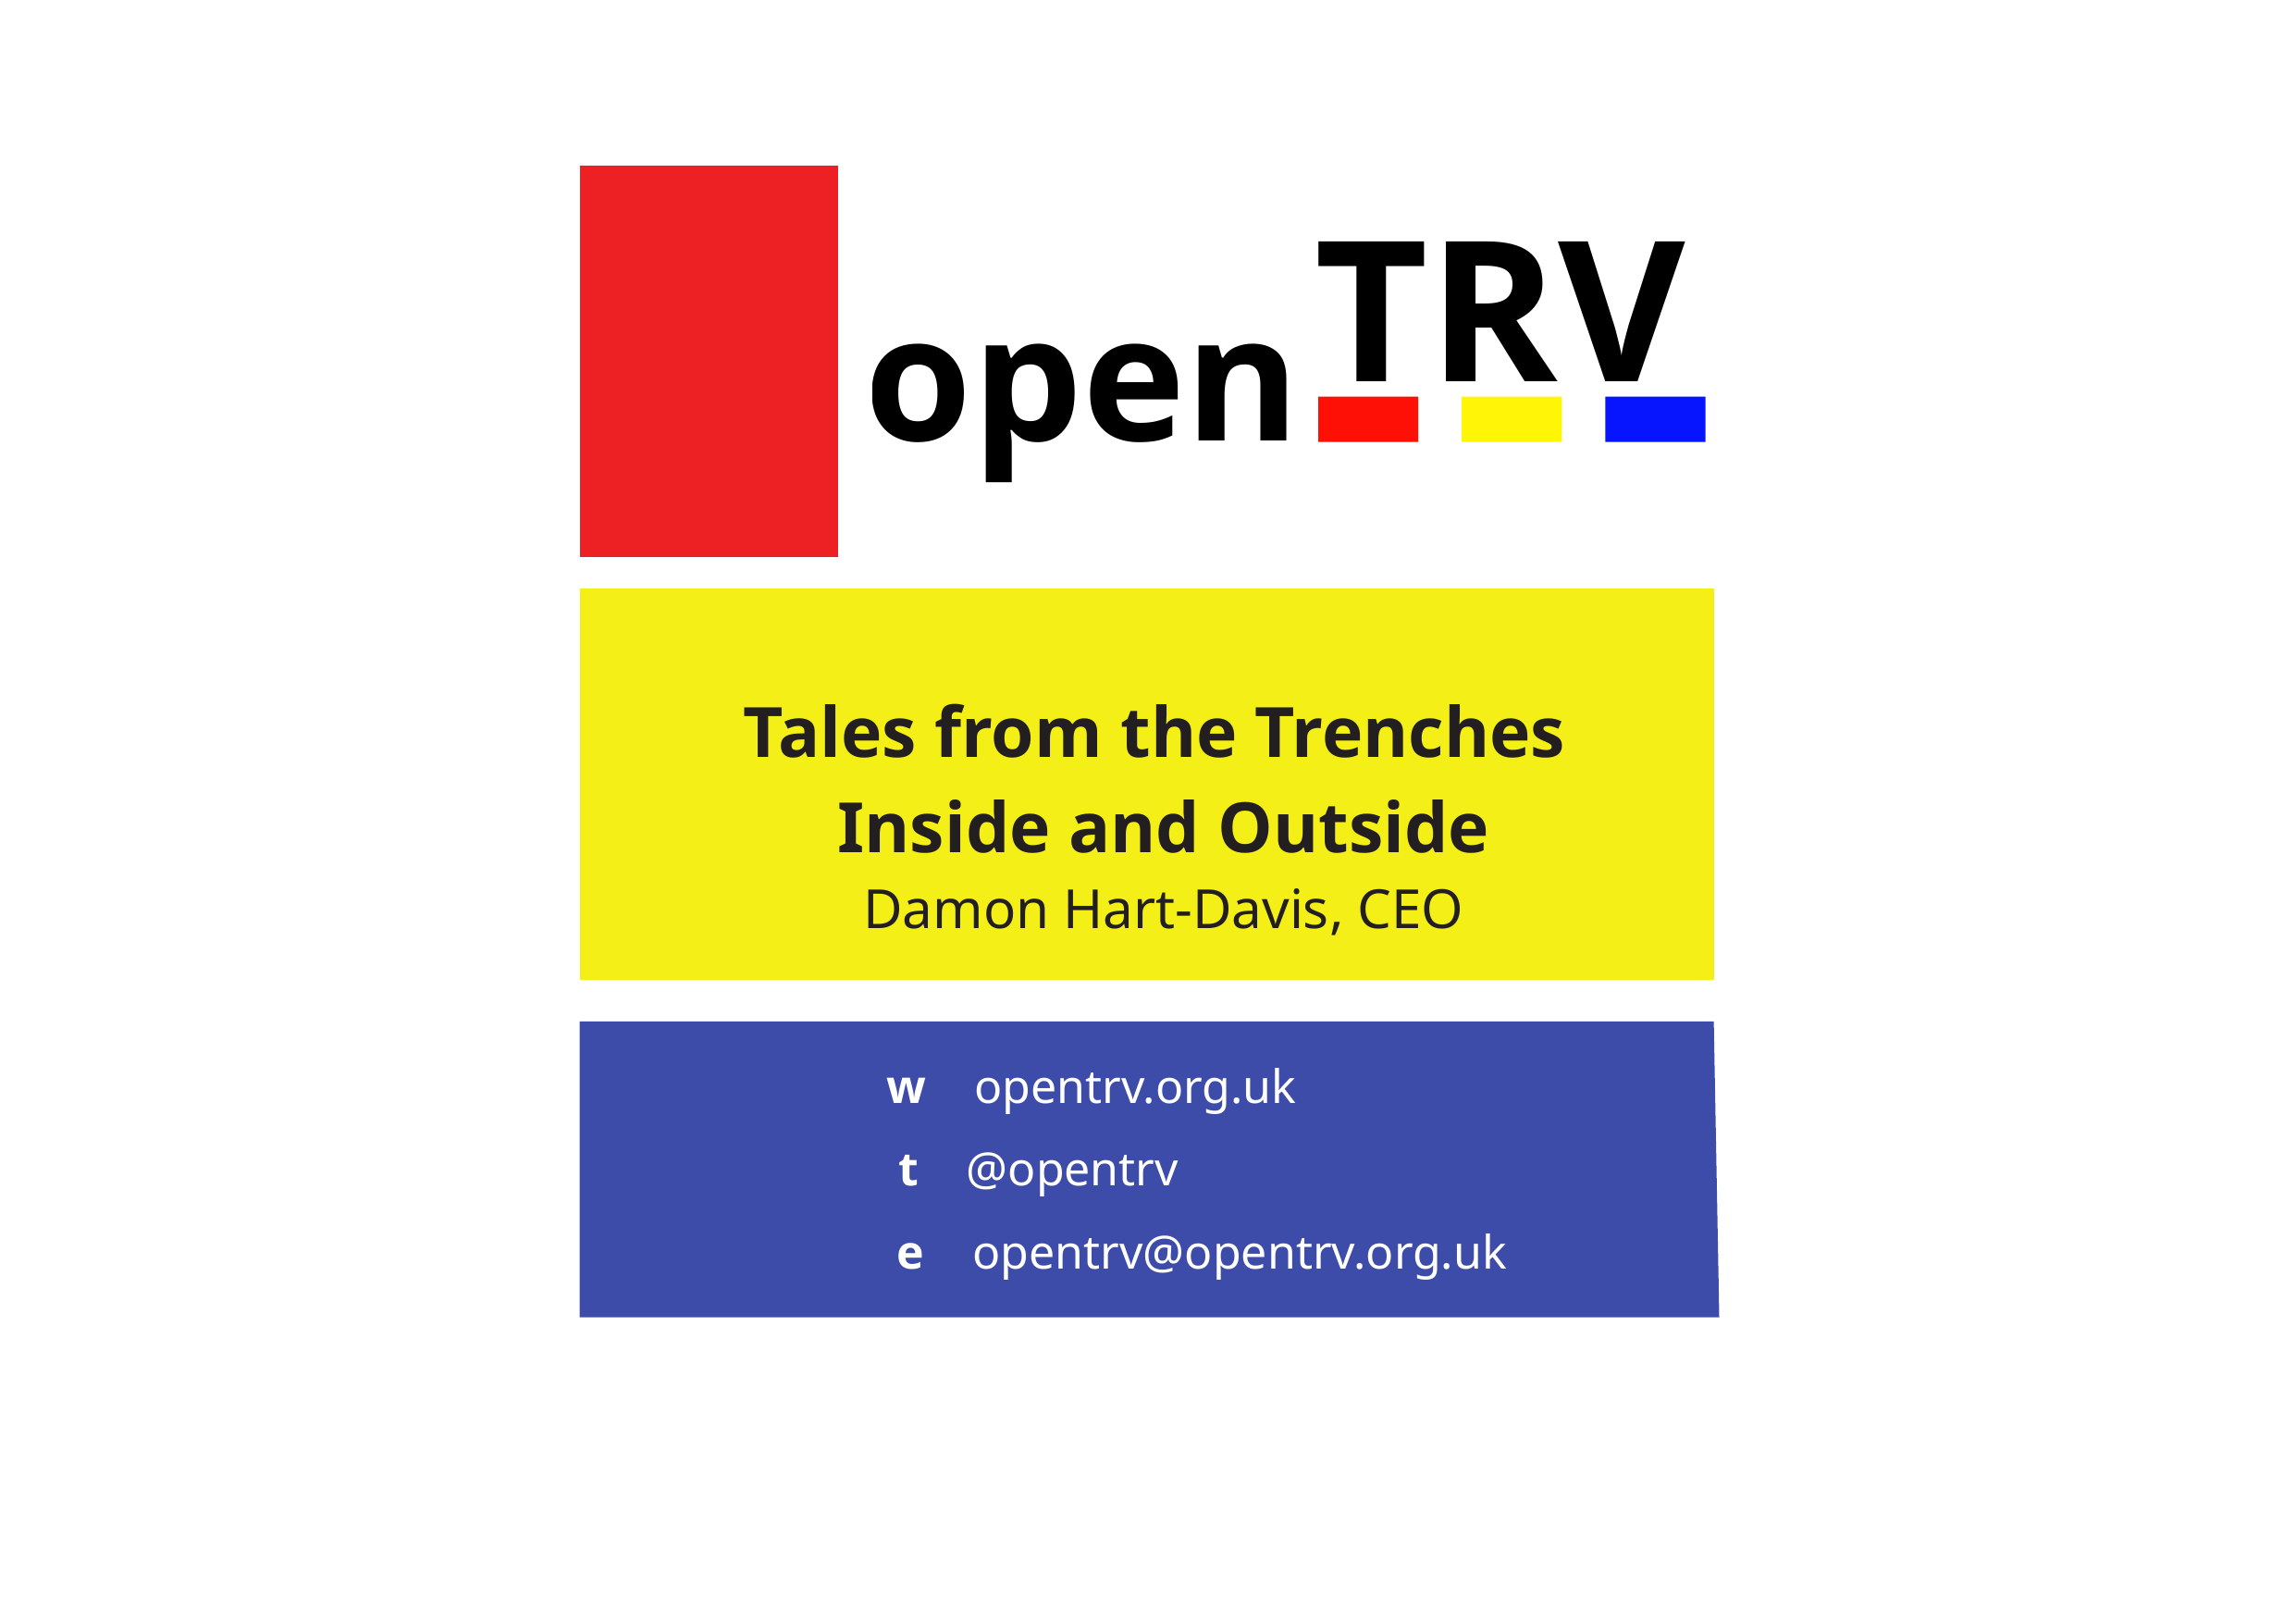

Tales from the Trenches
Inside and Outside
Damon Hart-Davis, CEO
w opentrv.org.uk
t @opentrv
e opentrv@opentrv.org.uk